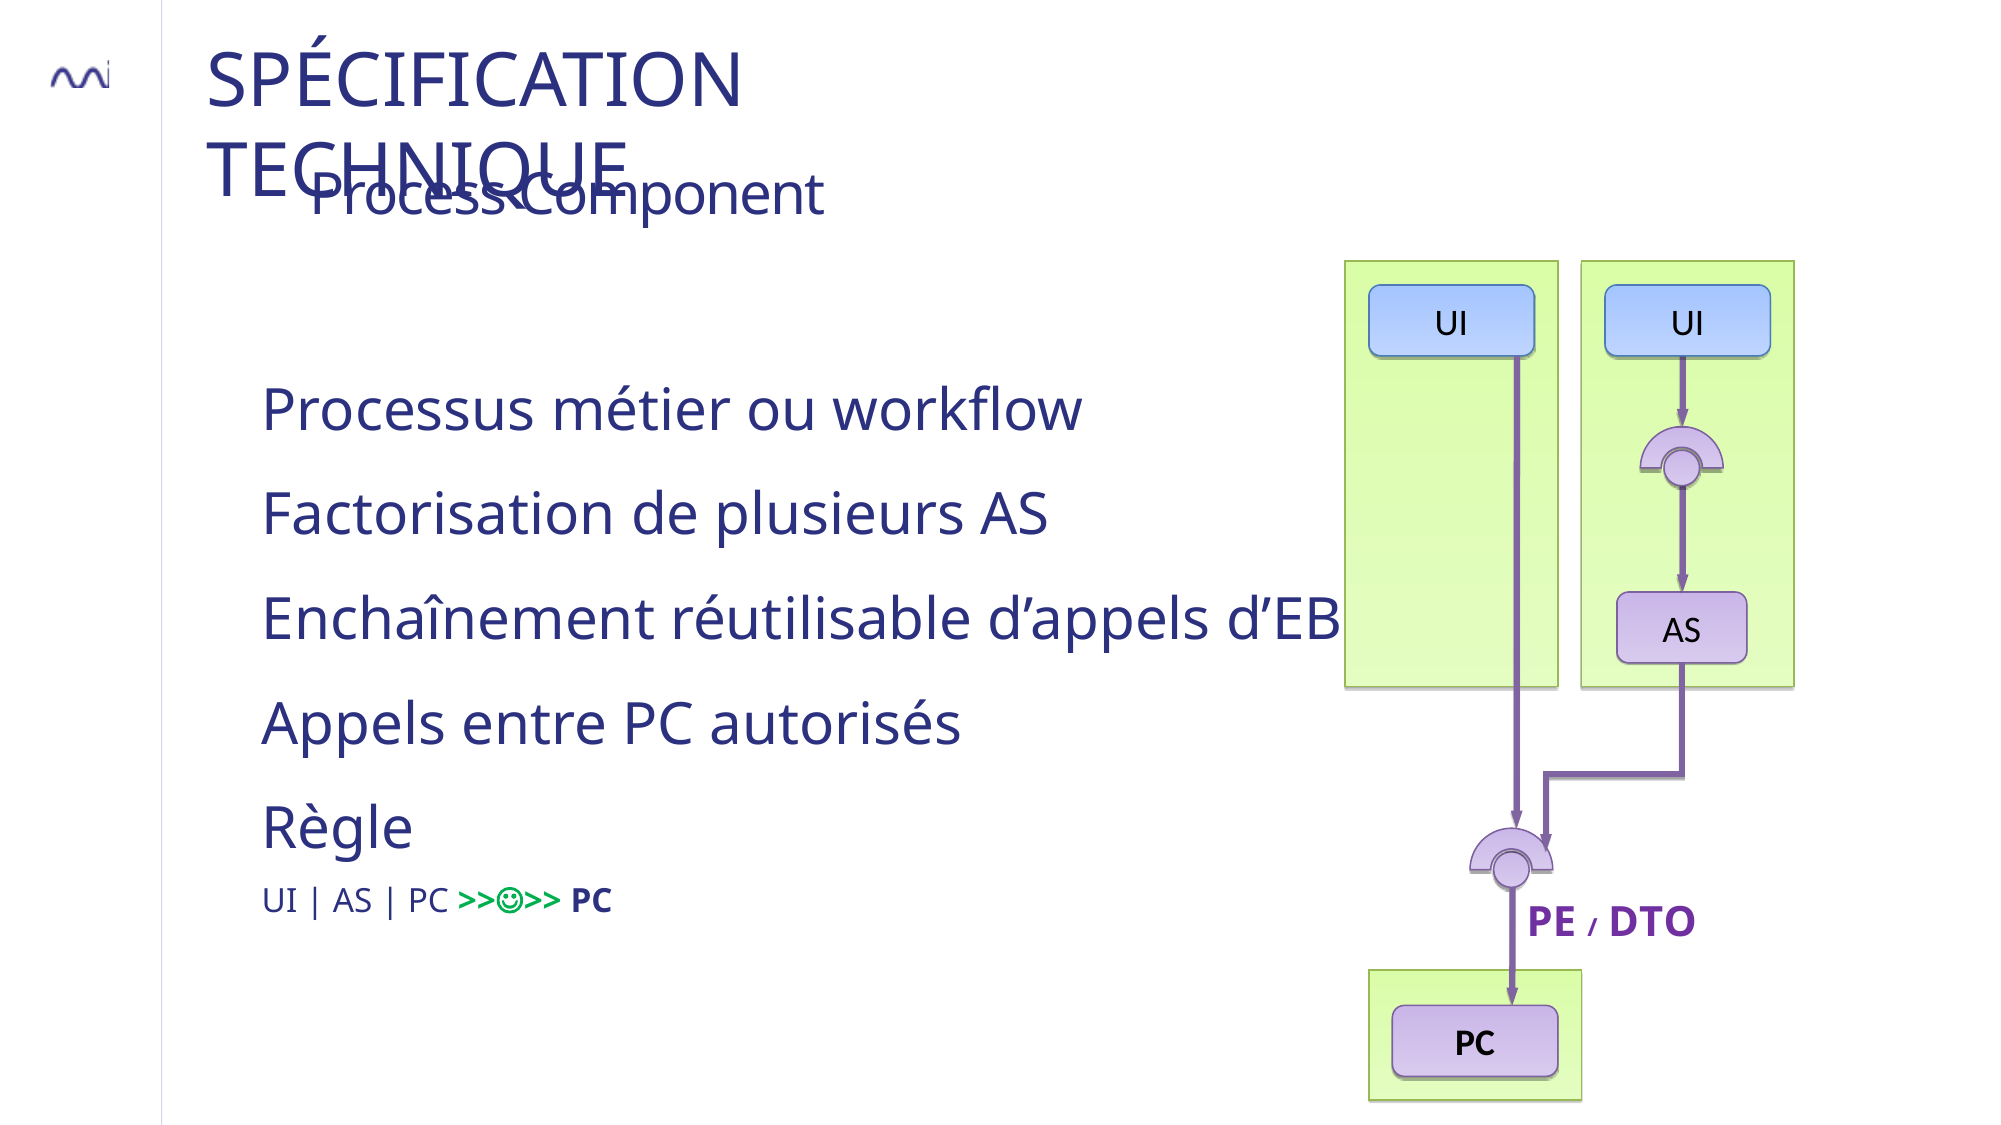

SPÉCIFICATION TECHNIQUE
Process Component
UI
UI
# Processus métier ou workflow
Factorisation de plusieurs AS
Enchaînement réutilisable d’appels d’EBS/R
Appels entre PC autorisés
Règle
UI | AS | PC >>>> PC
AS
PE / DTO
PC